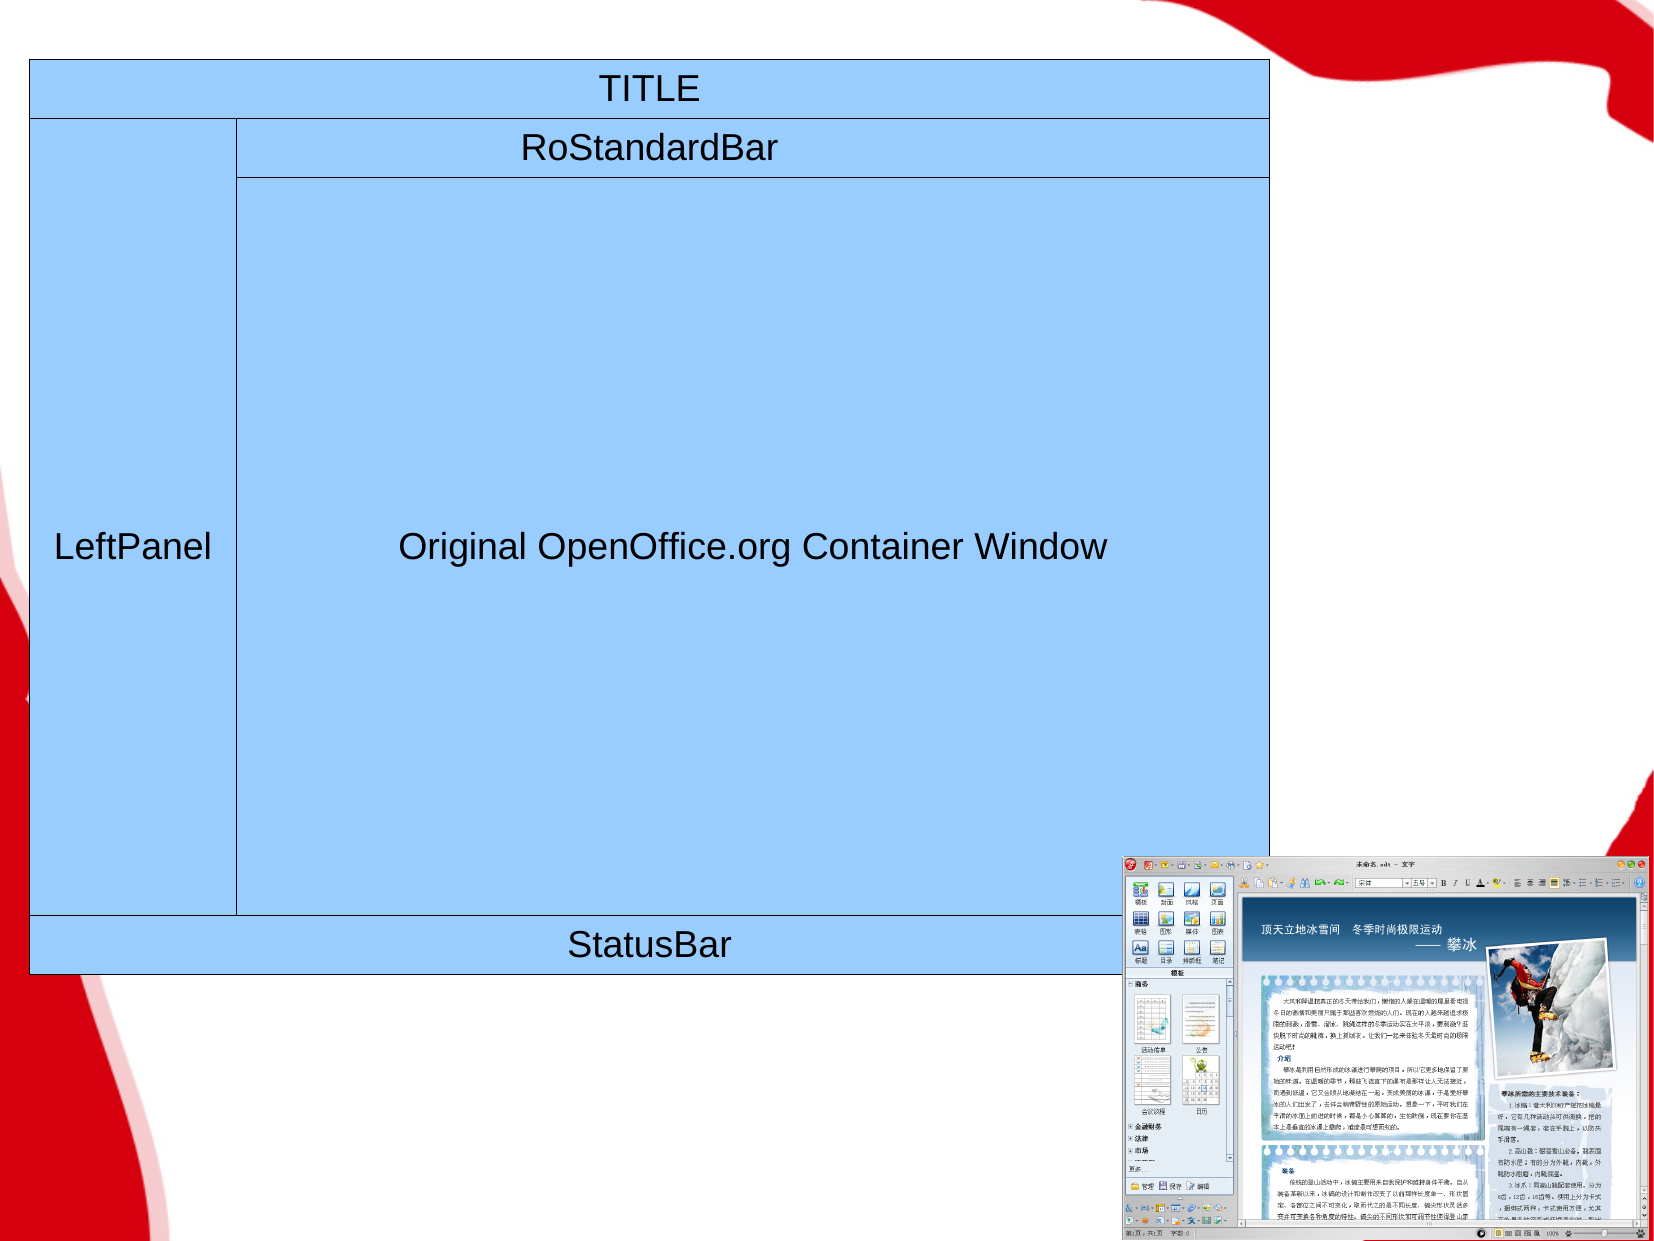

#
TITLE
Container Window ( WorkWin )
Backing Window (Self-Defined)
RoStandardBar
LeftPanel
Original OpenOffice.org Container Window
StatusBar